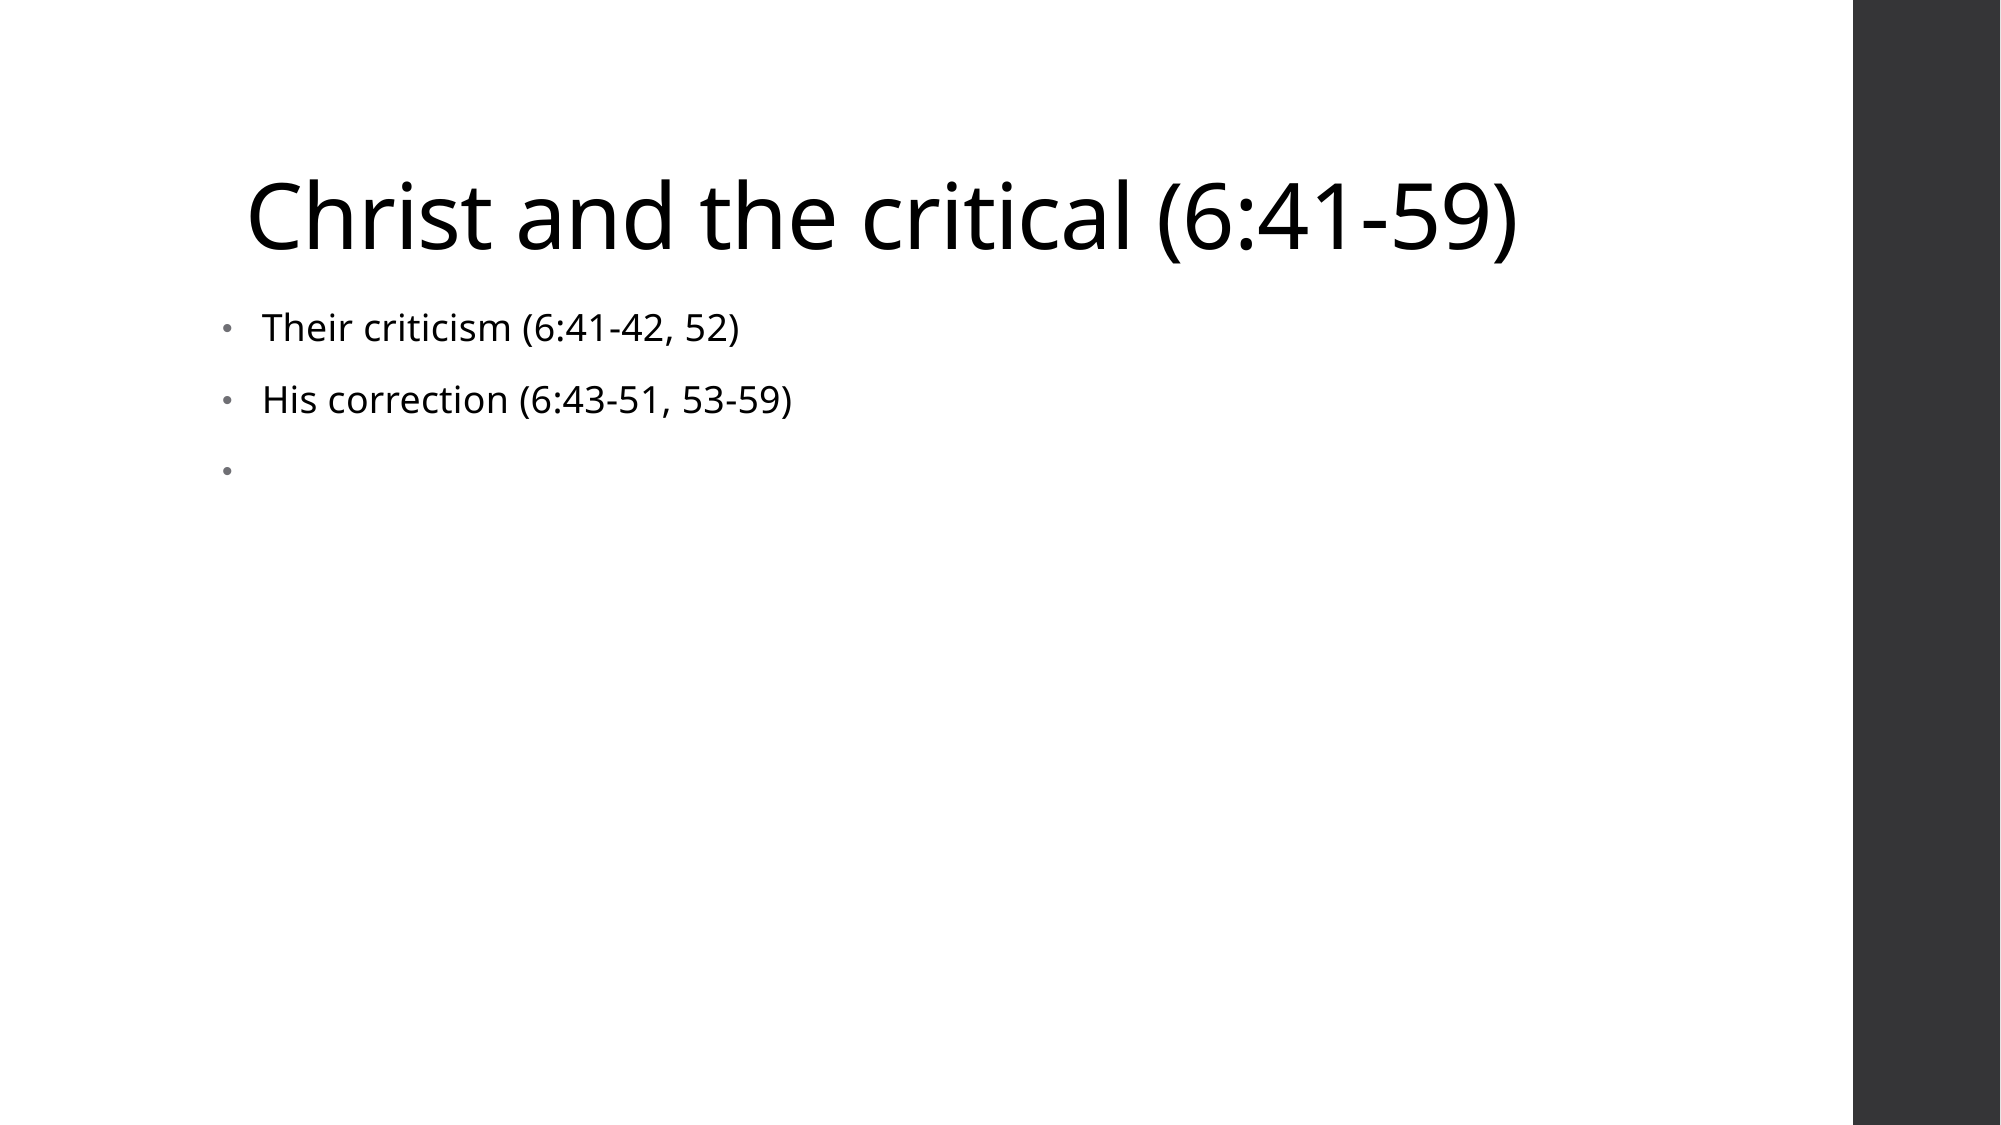

# Christ and the critical (6:41-59)
 Their criticism (6:41-42, 52)
 His correction (6:43-51, 53-59)